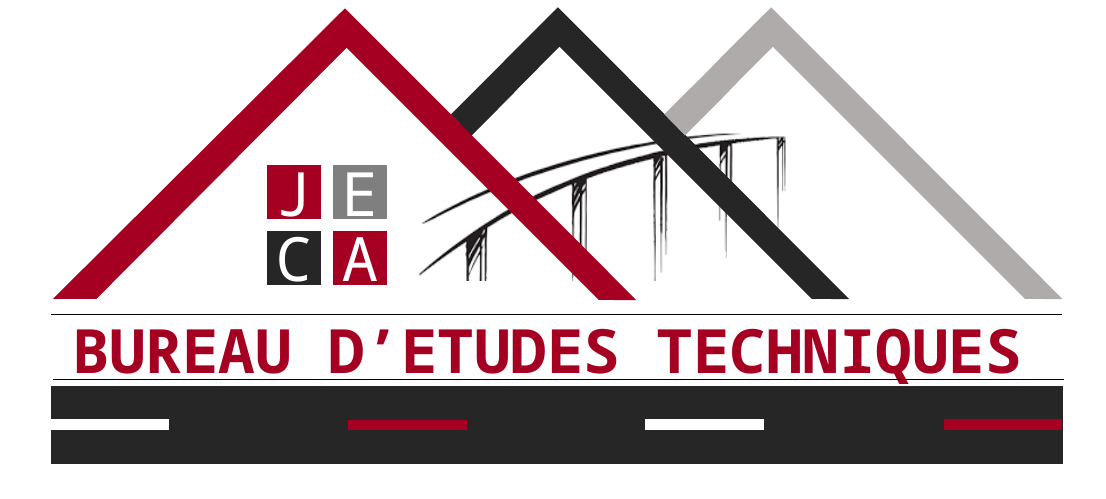

J
E
C
A
BUREAU D’ETUDES TECHNIQUES